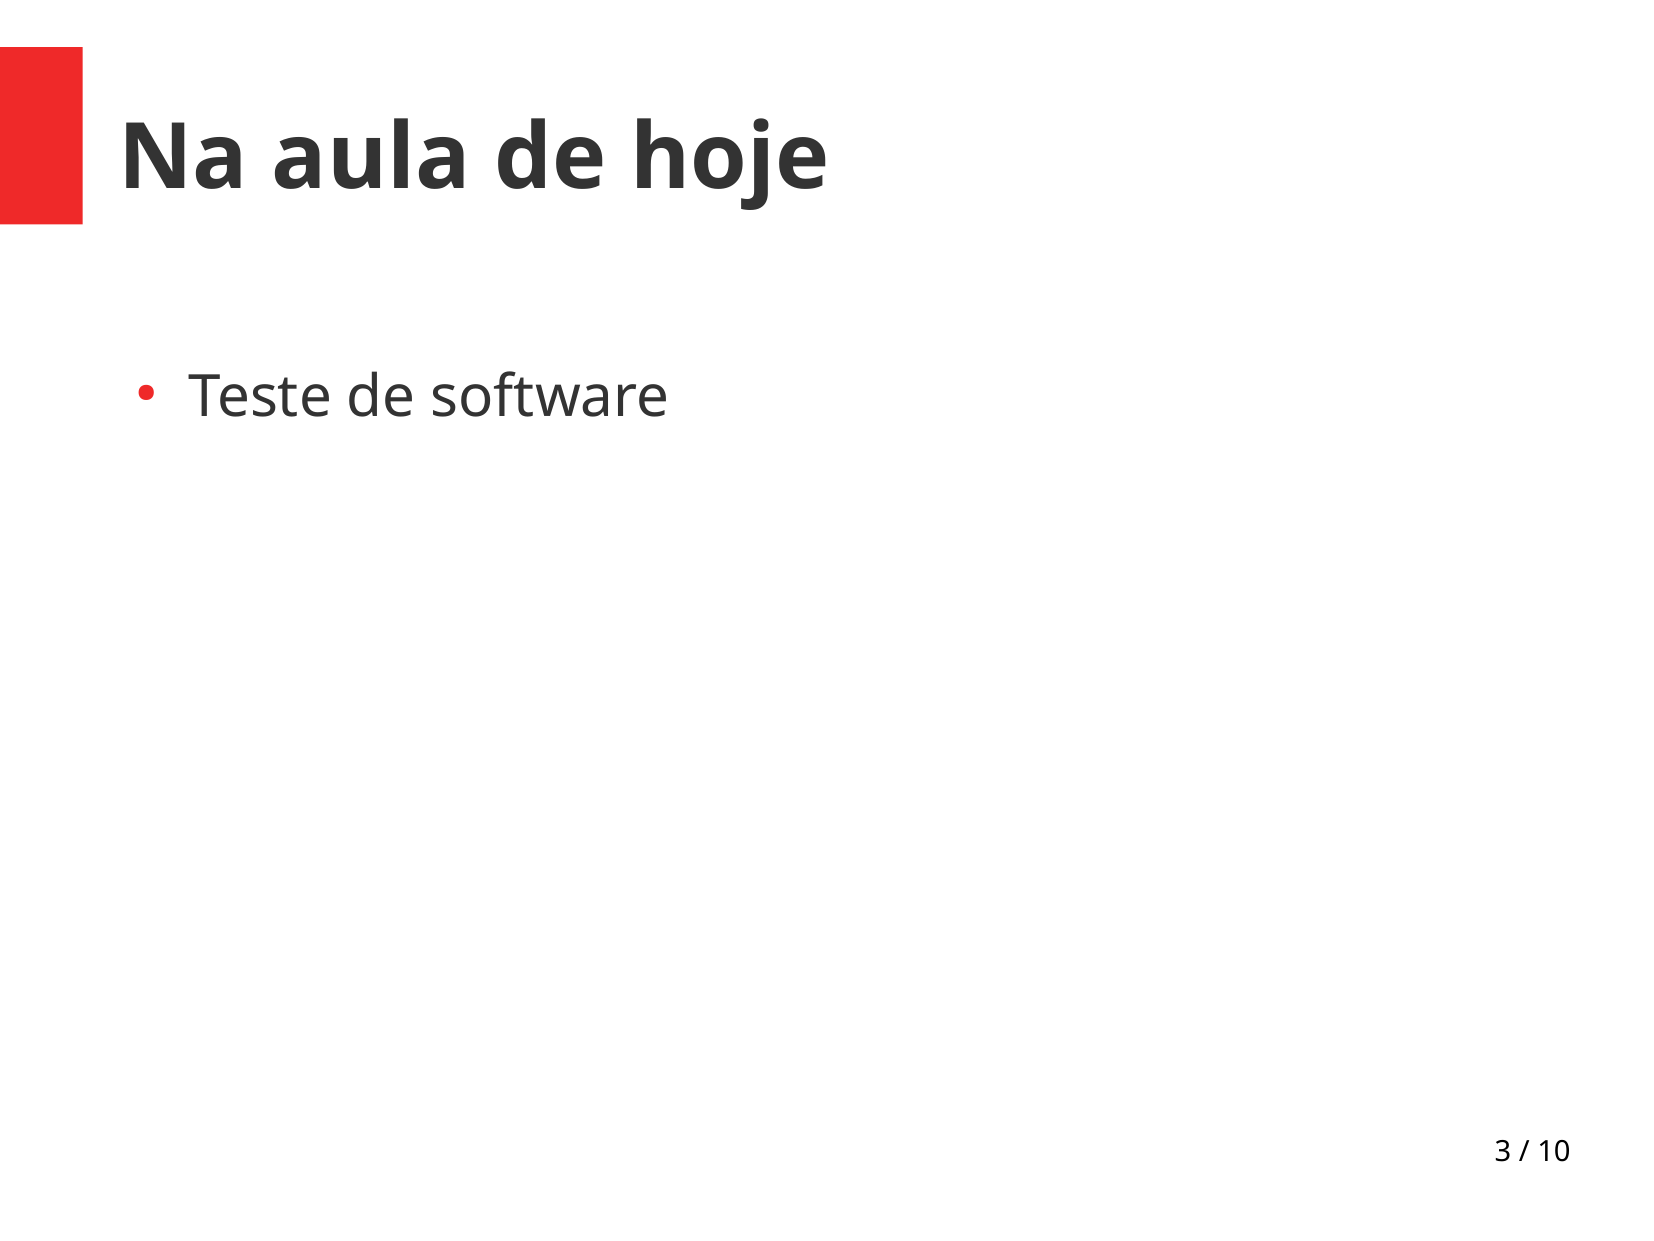

# Na aula de hoje
Teste de software
3